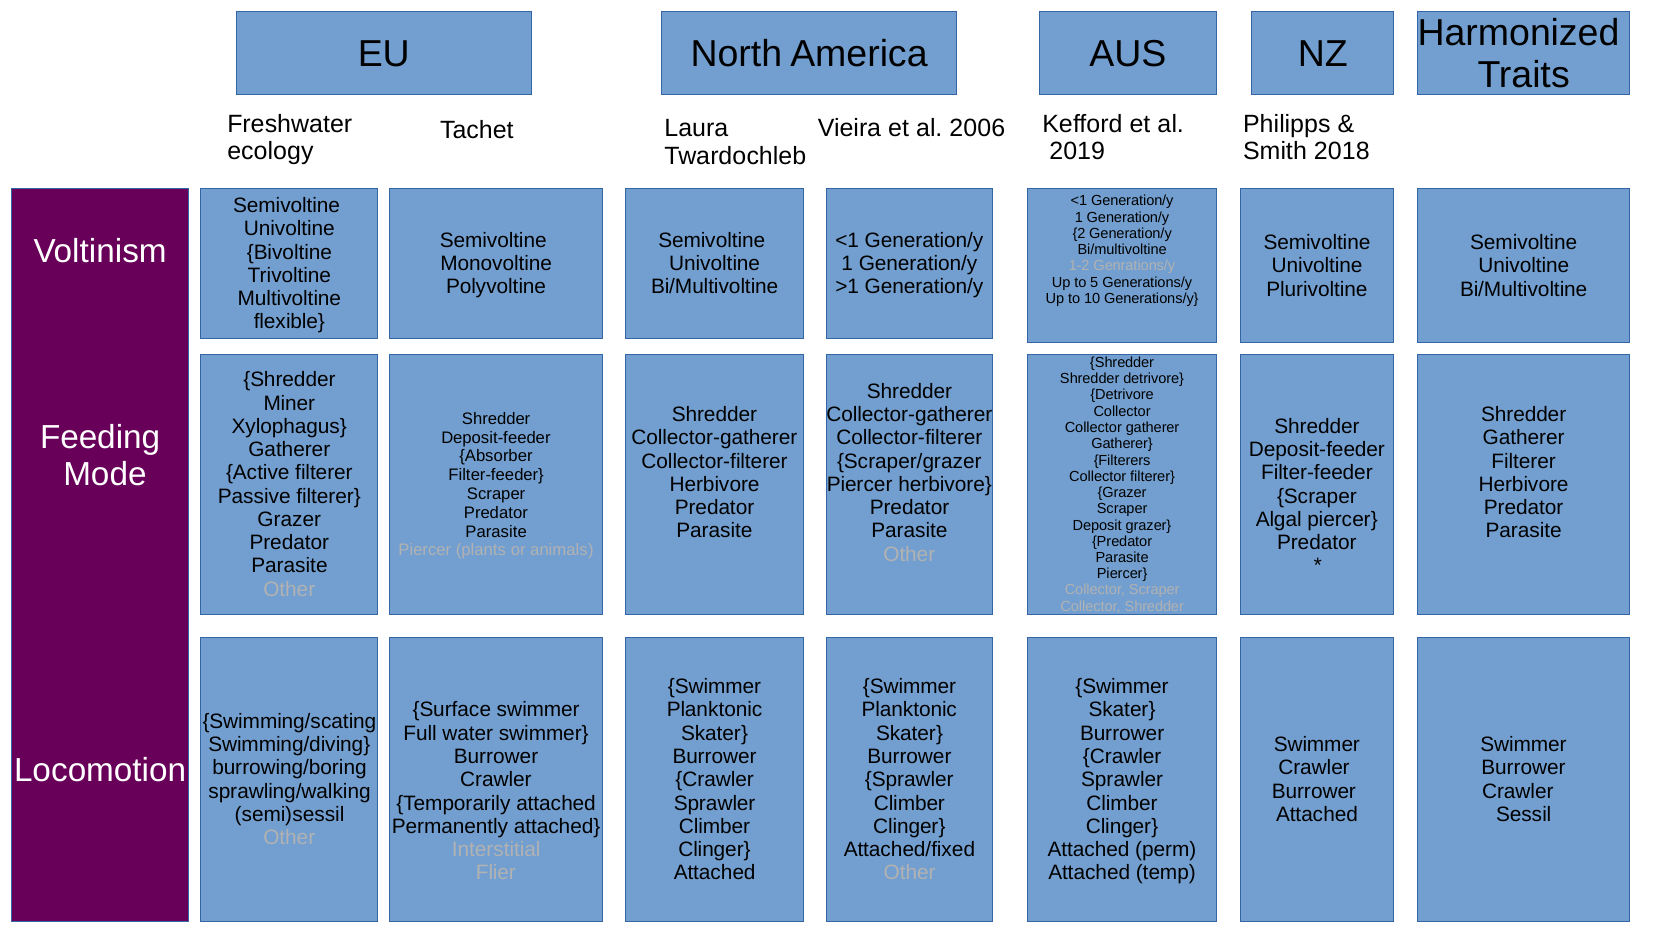

EU
North America
AUS
NZ
Harmonized
Traits
Freshwater
ecology
Kefford et al.
 2019
Philipps & Smith 2018
Laura Twardochleb
Vieira et al. 2006
Tachet
Voltinism
Feeding
 Mode
Locomotion
Semivoltine
Univoltine
{Bivoltine
Trivoltine
Multivoltine
flexible}
Semivoltine
Monovoltine
Polyvoltine
Semivoltine
Univoltine
Bi/Multivoltine
<1 Generation/y
1 Generation/y
>1 Generation/y
<1 Generation/y
1 Generation/y
{2 Generation/y
Bi/multivoltine
1-2 Genrations/y
Up to 5 Generations/y
Up to 10 Generations/y}
Semivoltine
Univoltine
Plurivoltine
Semivoltine
Univoltine
Bi/Multivoltine
{Shredder
Miner
Xylophagus}
Gatherer
{Active filterer
Passive filterer}
Grazer
Predator
Parasite
Other
Shredder
Deposit-feeder
{Absorber
Filter-feeder}
Scraper
Predator
Parasite
Piercer (plants or animals)
Shredder
Collector-gatherer
Collector-filterer
Herbivore
Predator
Parasite
Shredder
Collector-gatherer
Collector-filterer
{Scraper/grazer
Piercer herbivore}
Predator
Parasite
Other
{Shredder
Shredder detrivore}
{Detrivore
Collector
Collector gatherer
Gatherer}
{Filterers
Collector filterer}
{Grazer
Scraper
Deposit grazer}
{Predator
Parasite
Piercer}
Collector, Scraper
Collector, Shredder
Shredder
Deposit-feeder
Filter-feeder
{Scraper
Algal piercer}
Predator
*
Shredder
Gatherer
Filterer
Herbivore
Predator
Parasite
{Swimming/scating
Swimming/diving}
burrowing/boring
sprawling/walking
(semi)sessil
Other
{Surface swimmer
Full water swimmer}
Burrower
Crawler
{Temporarily attached
Permanently attached}
Interstitial
Flier
{Swimmer
Planktonic
Skater}
Burrower
{Crawler
Sprawler
Climber
Clinger}
Attached
{Swimmer
Planktonic
Skater}
Burrower
{Sprawler
Climber
Clinger}
Attached/fixed
Other
{Swimmer
Skater}
Burrower
{Crawler
Sprawler
Climber
Clinger}
Attached (perm)
Attached (temp)
Swimmer
Crawler
Burrower
Attached
Swimmer
Burrower
Crawler
Sessil